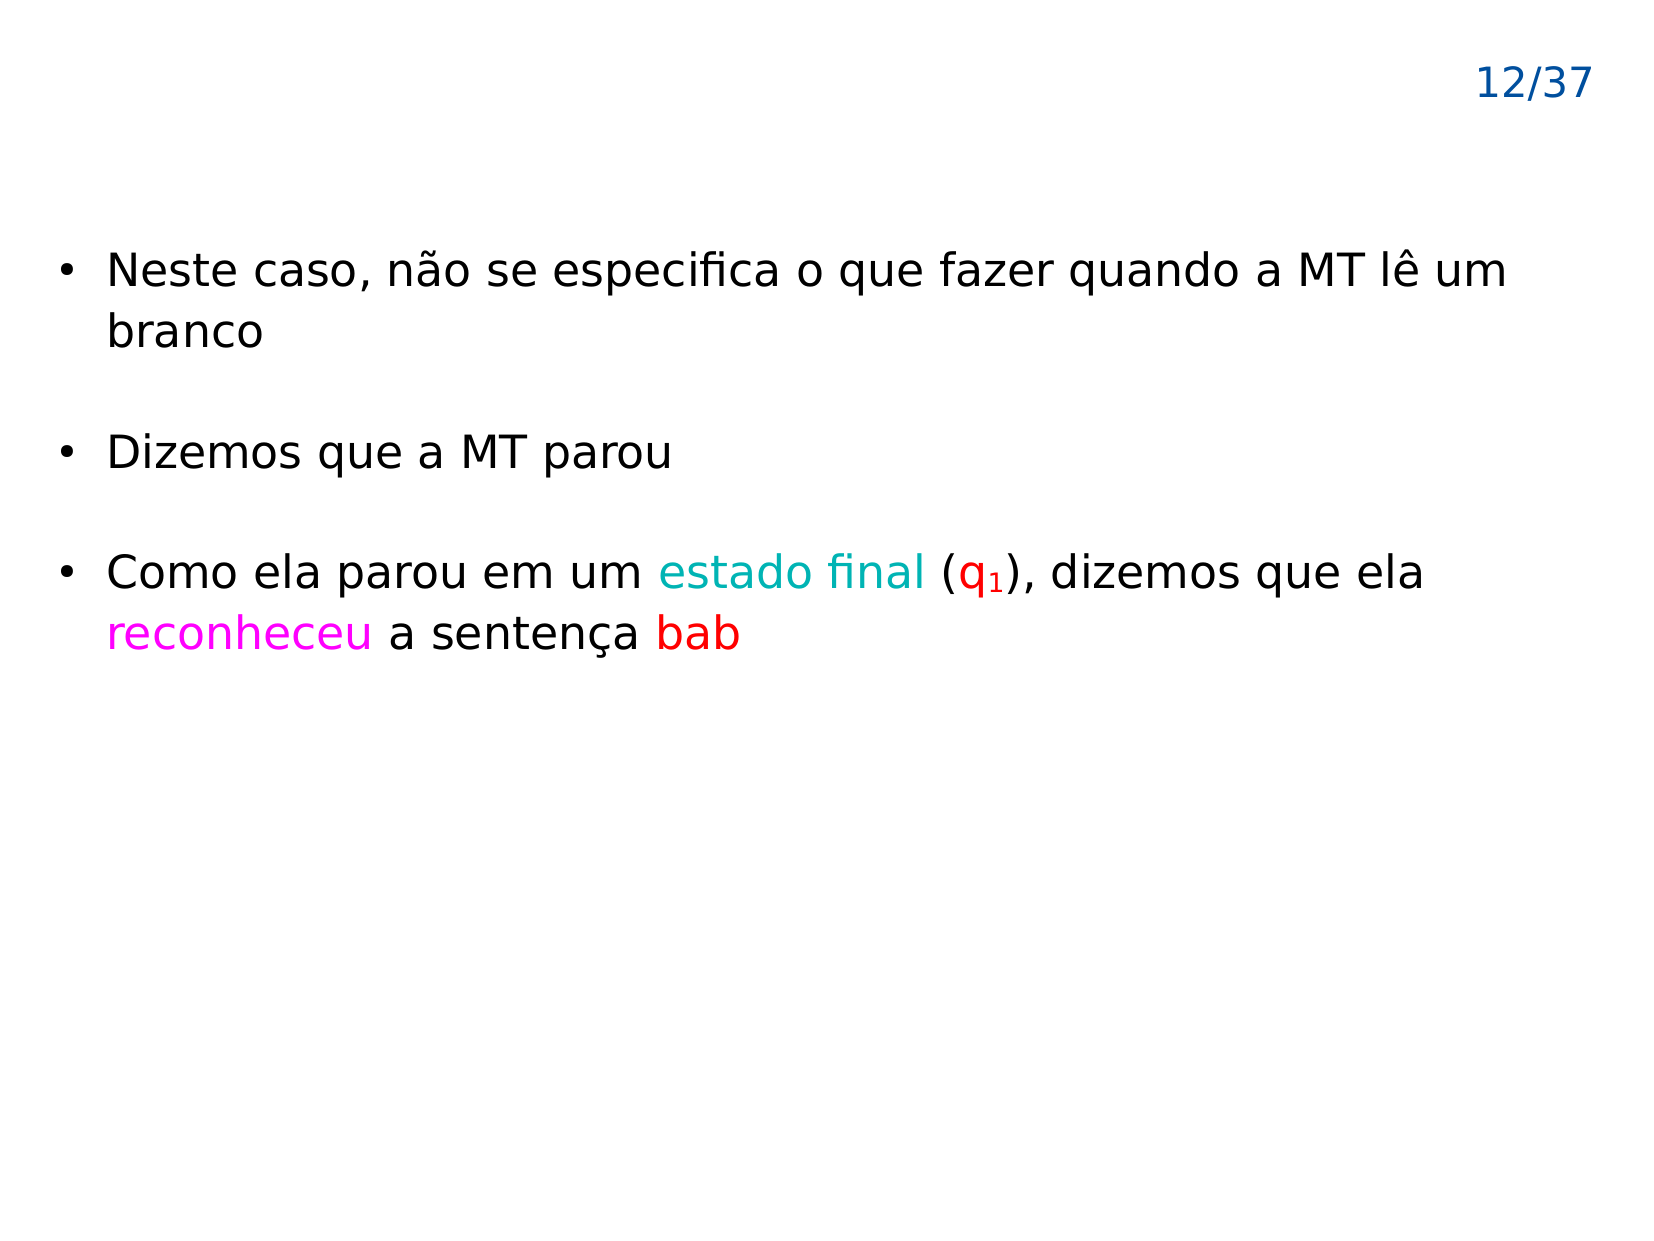

#
12
Neste caso, não se especifica o que fazer quando a MT lê um branco
Dizemos que a MT parou
Como ela parou em um estado final (q1), dizemos que ela reconheceu a sentença bab